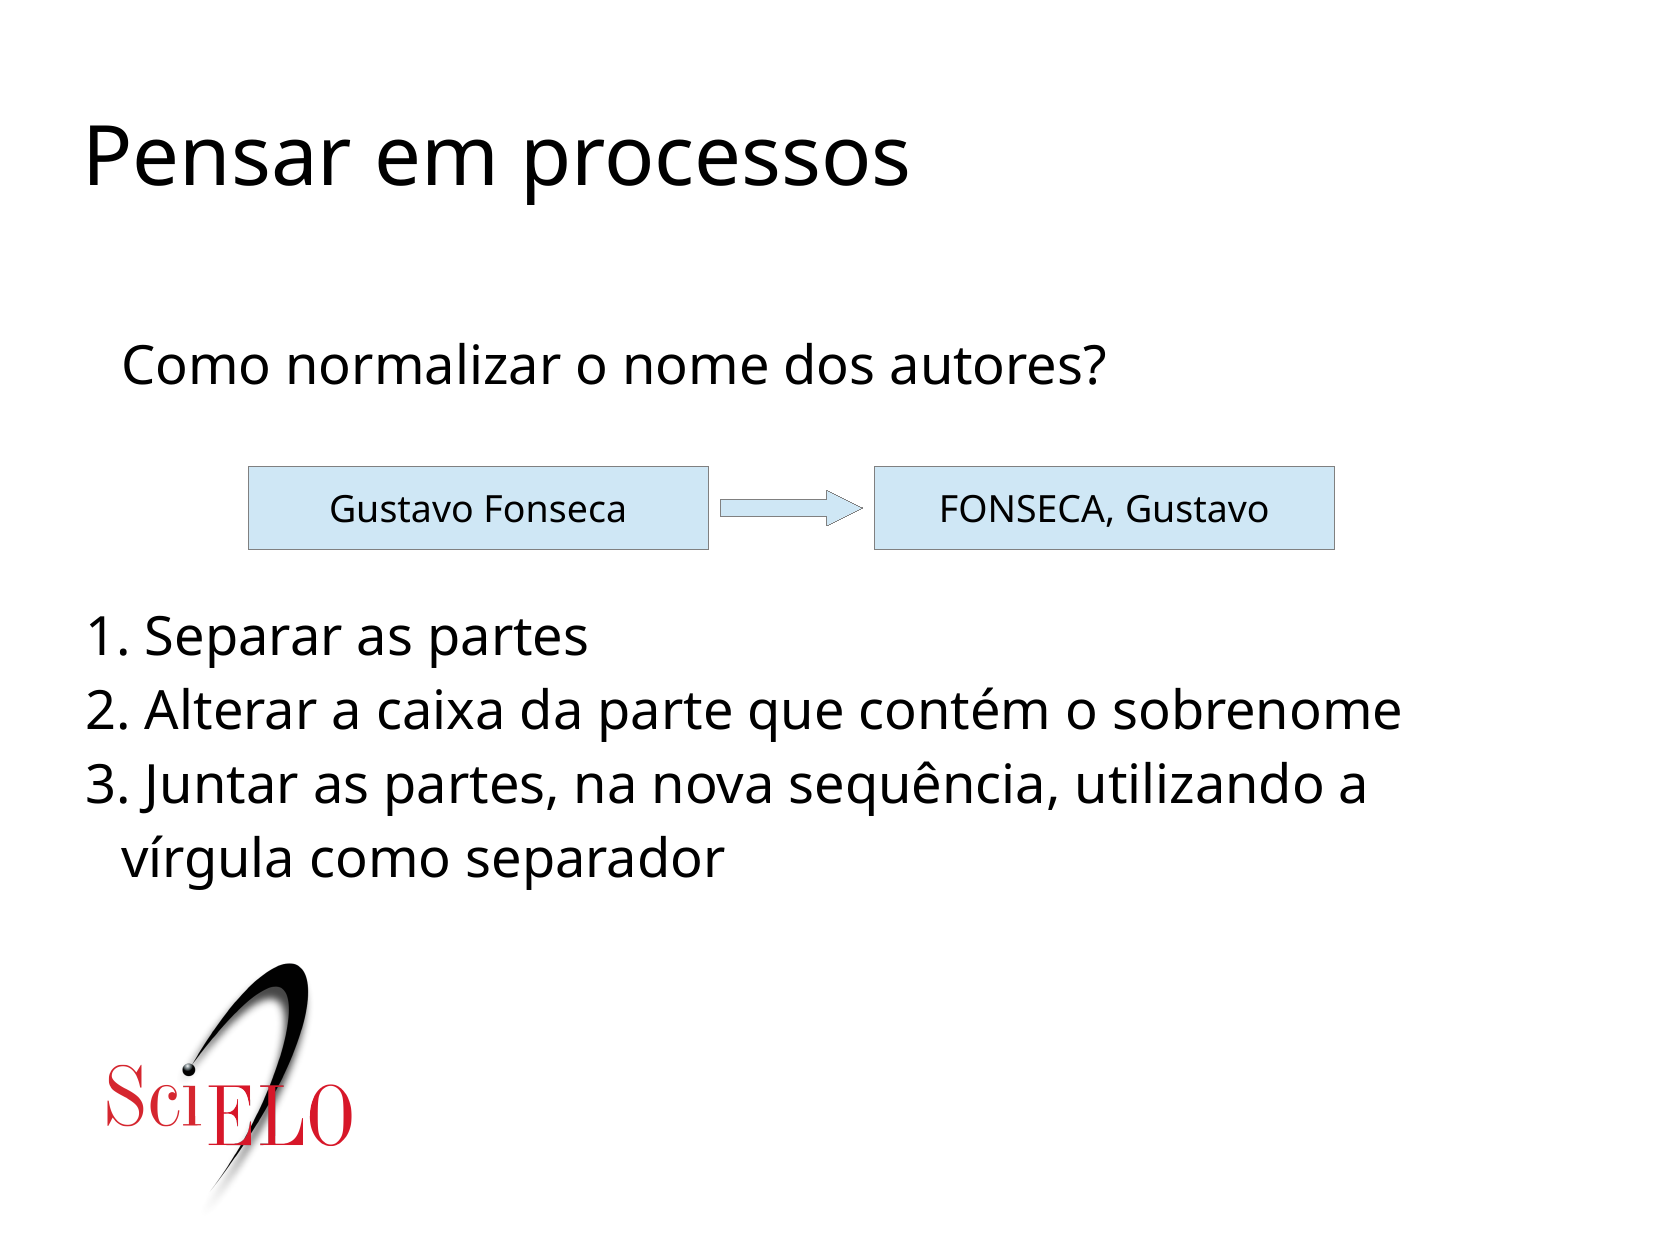

# Pensar em processos
Como normalizar o nome dos autores?
Gustavo Fonseca
FONSECA, Gustavo
 Separar as partes
 Alterar a caixa da parte que contém o sobrenome
 Juntar as partes, na nova sequência, utilizando a vírgula como separador